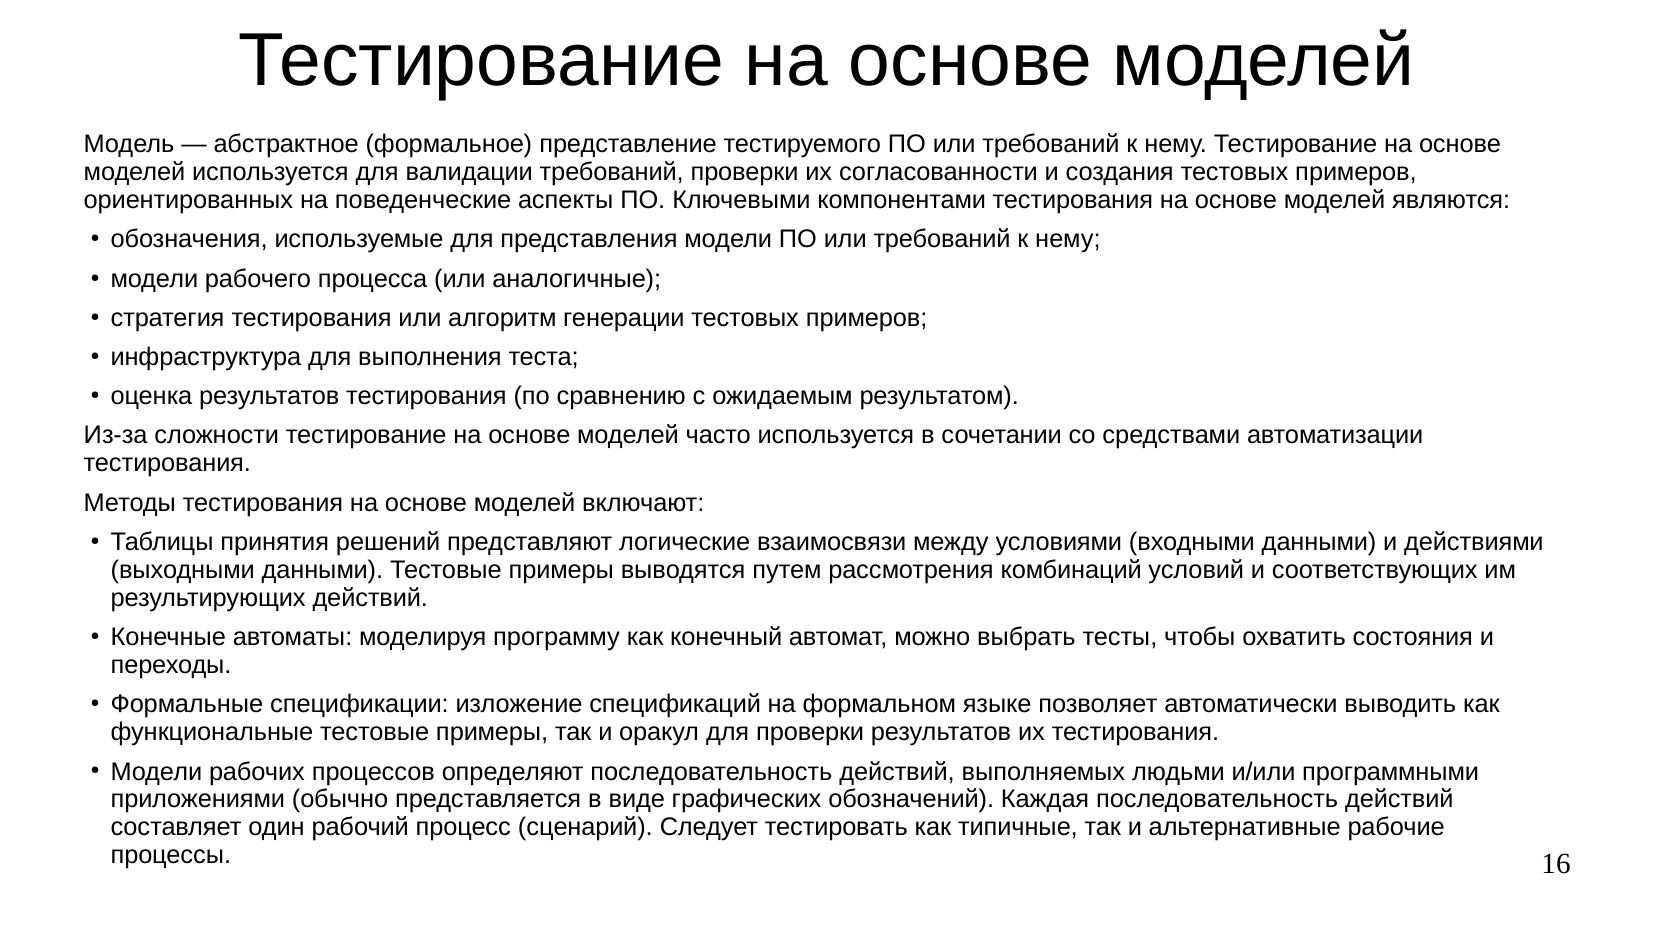

# Тестирование на основе моделей
Модель — абстрактное (формальное) представление тестируемого ПО или требований к нему. Тестирование на основе моделей используется для валидации требований, проверки их согласованности и создания тестовых примеров, ориентированных на поведенческие аспекты ПО. Ключевыми компонентами тестирования на основе моделей являются:
обозначения, используемые для представления модели ПО или требований к нему;
модели рабочего процесса (или аналогичные);
стратегия тестирования или алгоритм генерации тестовых примеров;
инфраструктура для выполнения теста;
оценка результатов тестирования (по сравнению с ожидаемым результатом).
Из-за сложности тестирование на основе моделей часто используется в сочетании со средствами автоматизации тестирования.
Методы тестирования на основе моделей включают:
Таблицы принятия решений представляют логические взаимосвязи между условиями (входными данными) и действиями (выходными данными). Тестовые примеры выводятся путем рассмотрения комбинаций условий и соответствующих им результирующих действий.
Конечные автоматы: моделируя программу как конечный автомат, можно выбрать тесты, чтобы охватить состояния и переходы.
Формальные спецификации: изложение спецификаций на формальном языке позволяет автоматически выводить как функциональные тестовые примеры, так и оракул для проверки результатов их тестирования.
Модели рабочих процессов определяют последовательность действий, выполняемых людьми и/или программными приложениями (обычно представляется в виде графических обозначений). Каждая последовательность действий составляет один рабочий процесс (сценарий). Следует тестировать как типичные, так и альтернативные рабочие процессы.
16